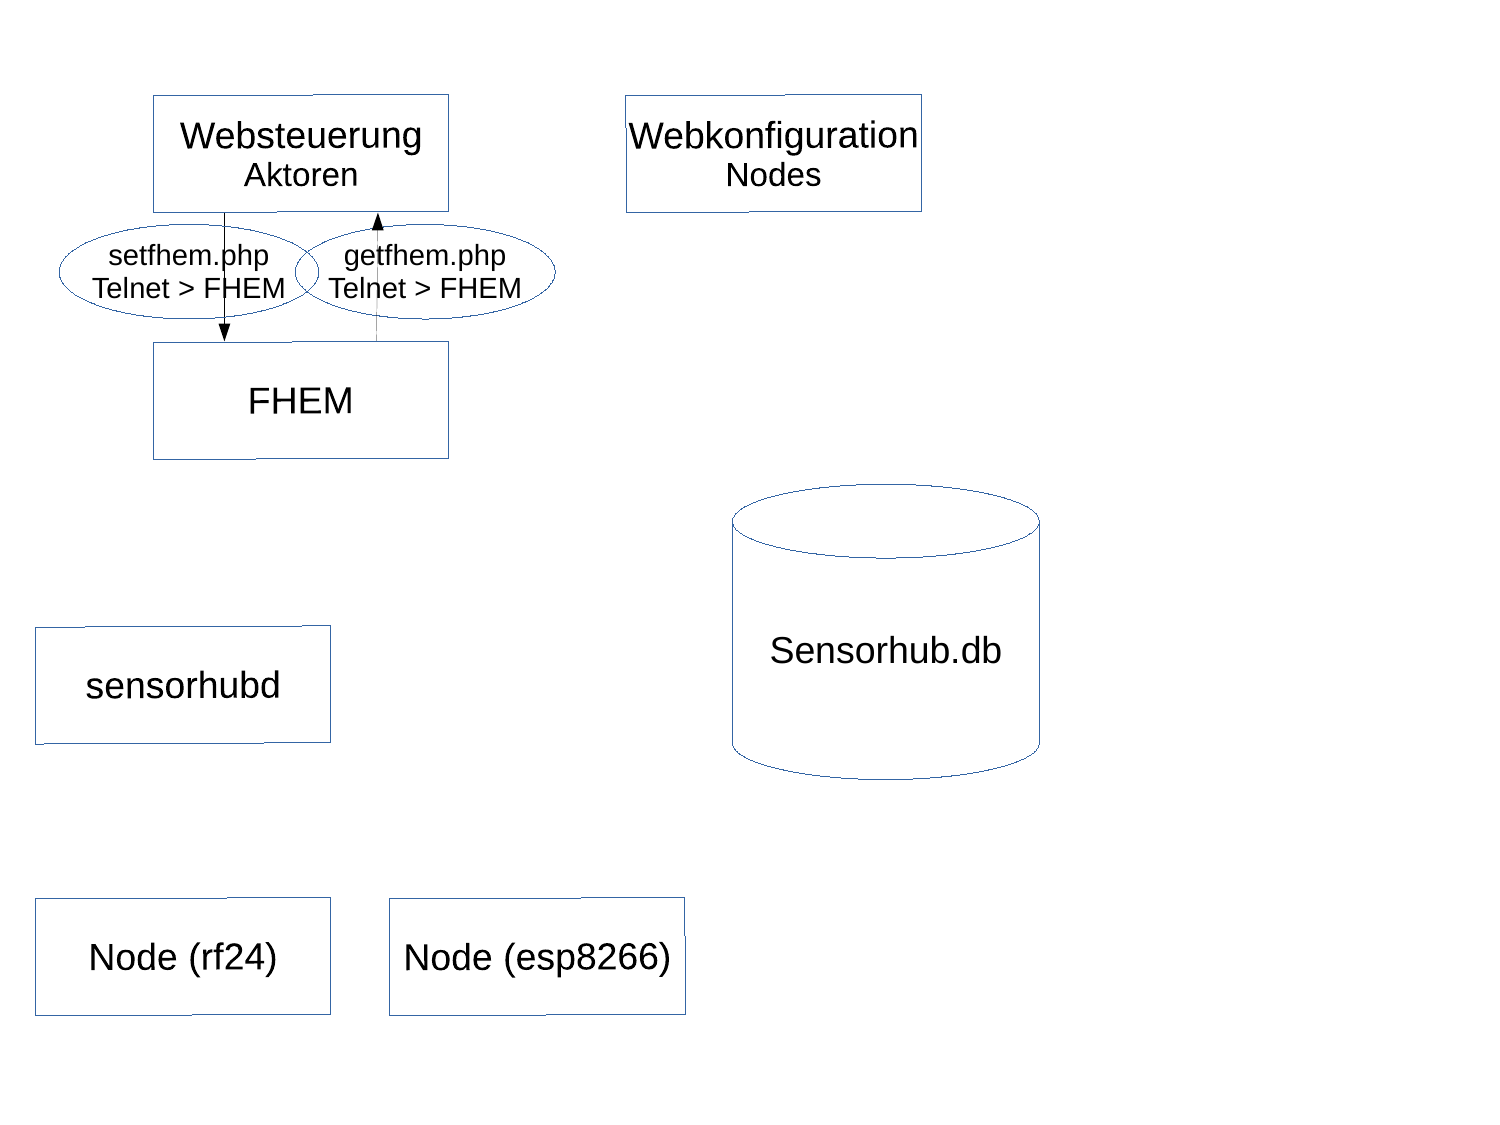

Websteuerung
Aktoren
Webkonfiguration
Nodes
setfhem.php
Telnet > FHEM
getfhem.php
Telnet > FHEM
FHEM
Sensorhub.db
sensorhubd
Node (rf24)
Node (esp8266)